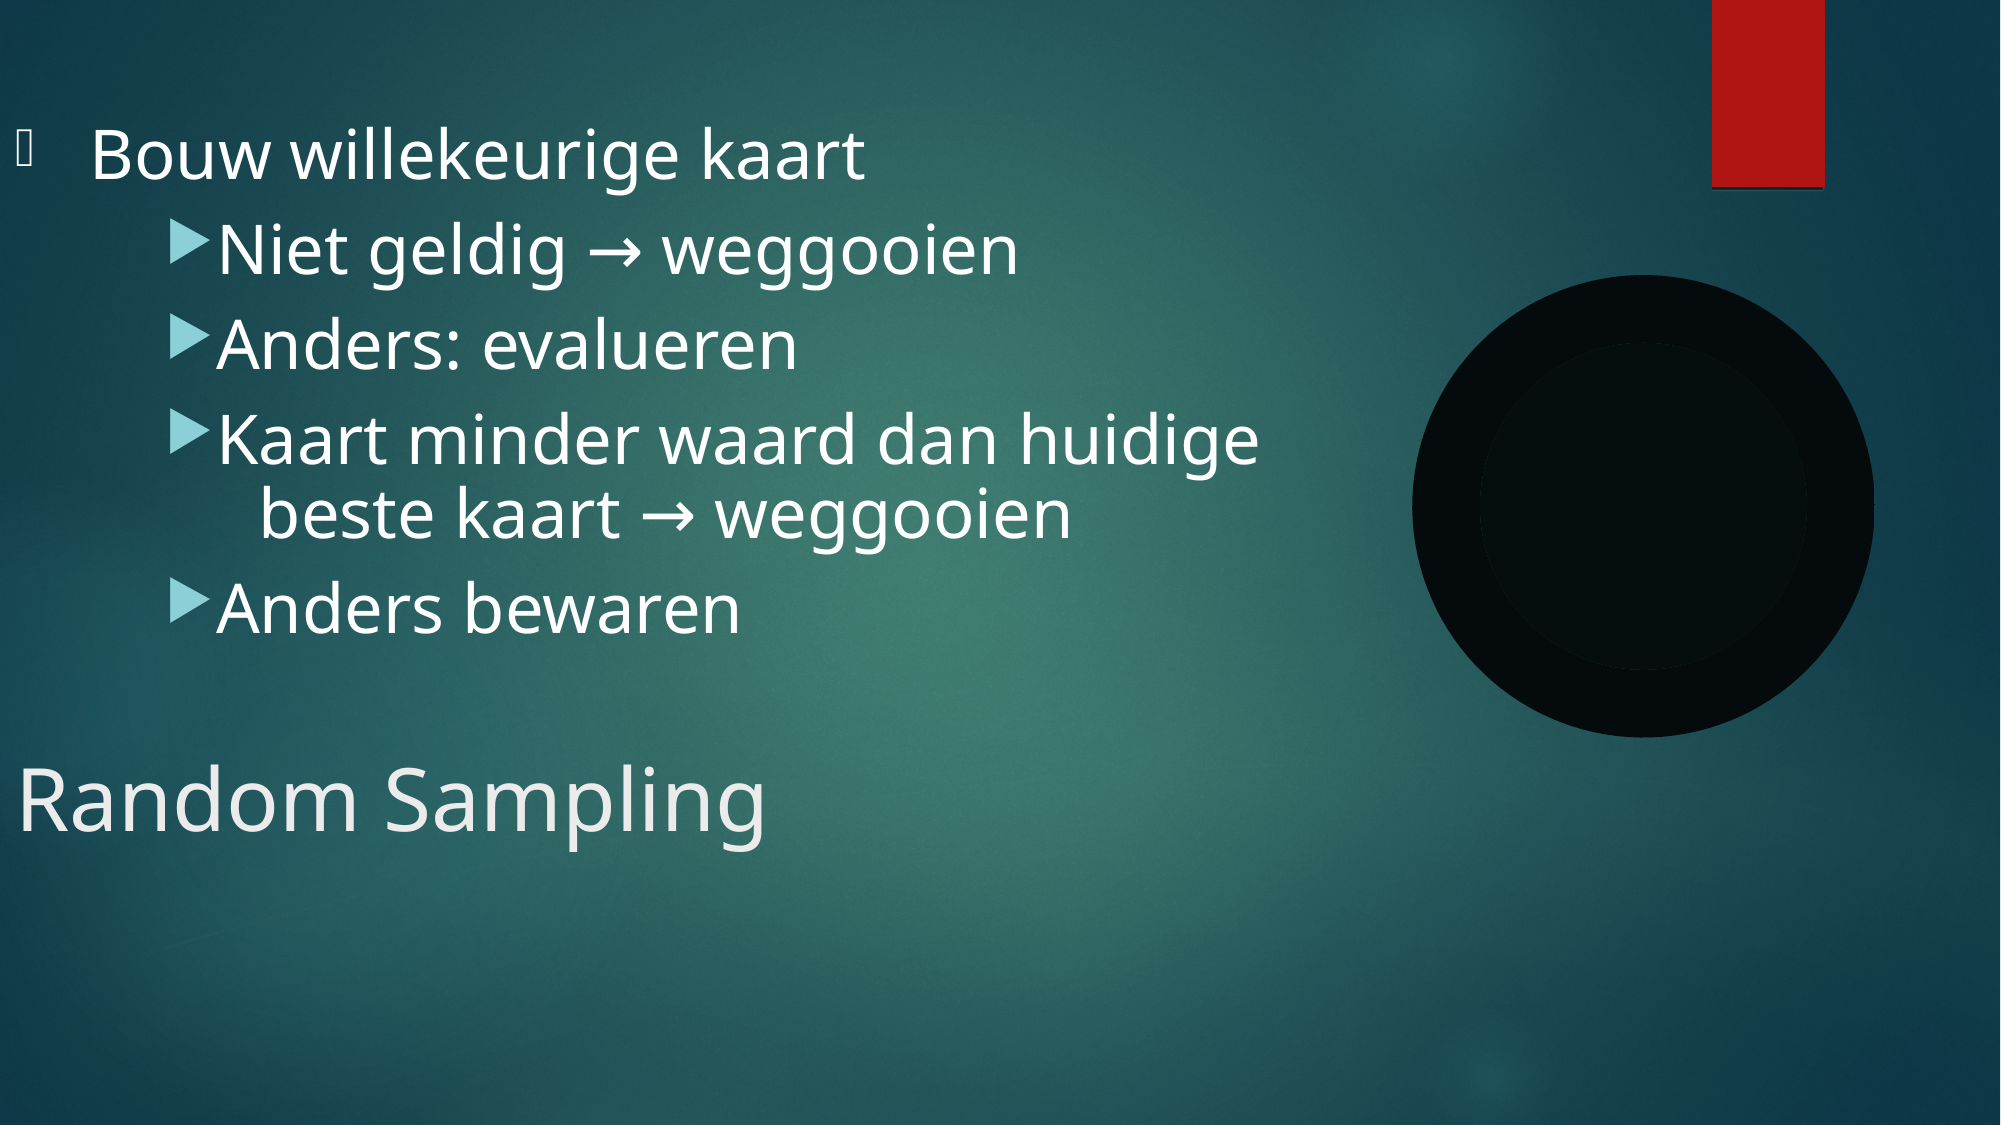

Bouw willekeurige kaart
Niet geldig → weggooien
Anders: evalueren
Kaart minder waard dan huidige beste kaart → weggooien
Anders bewaren
# Random Sampling